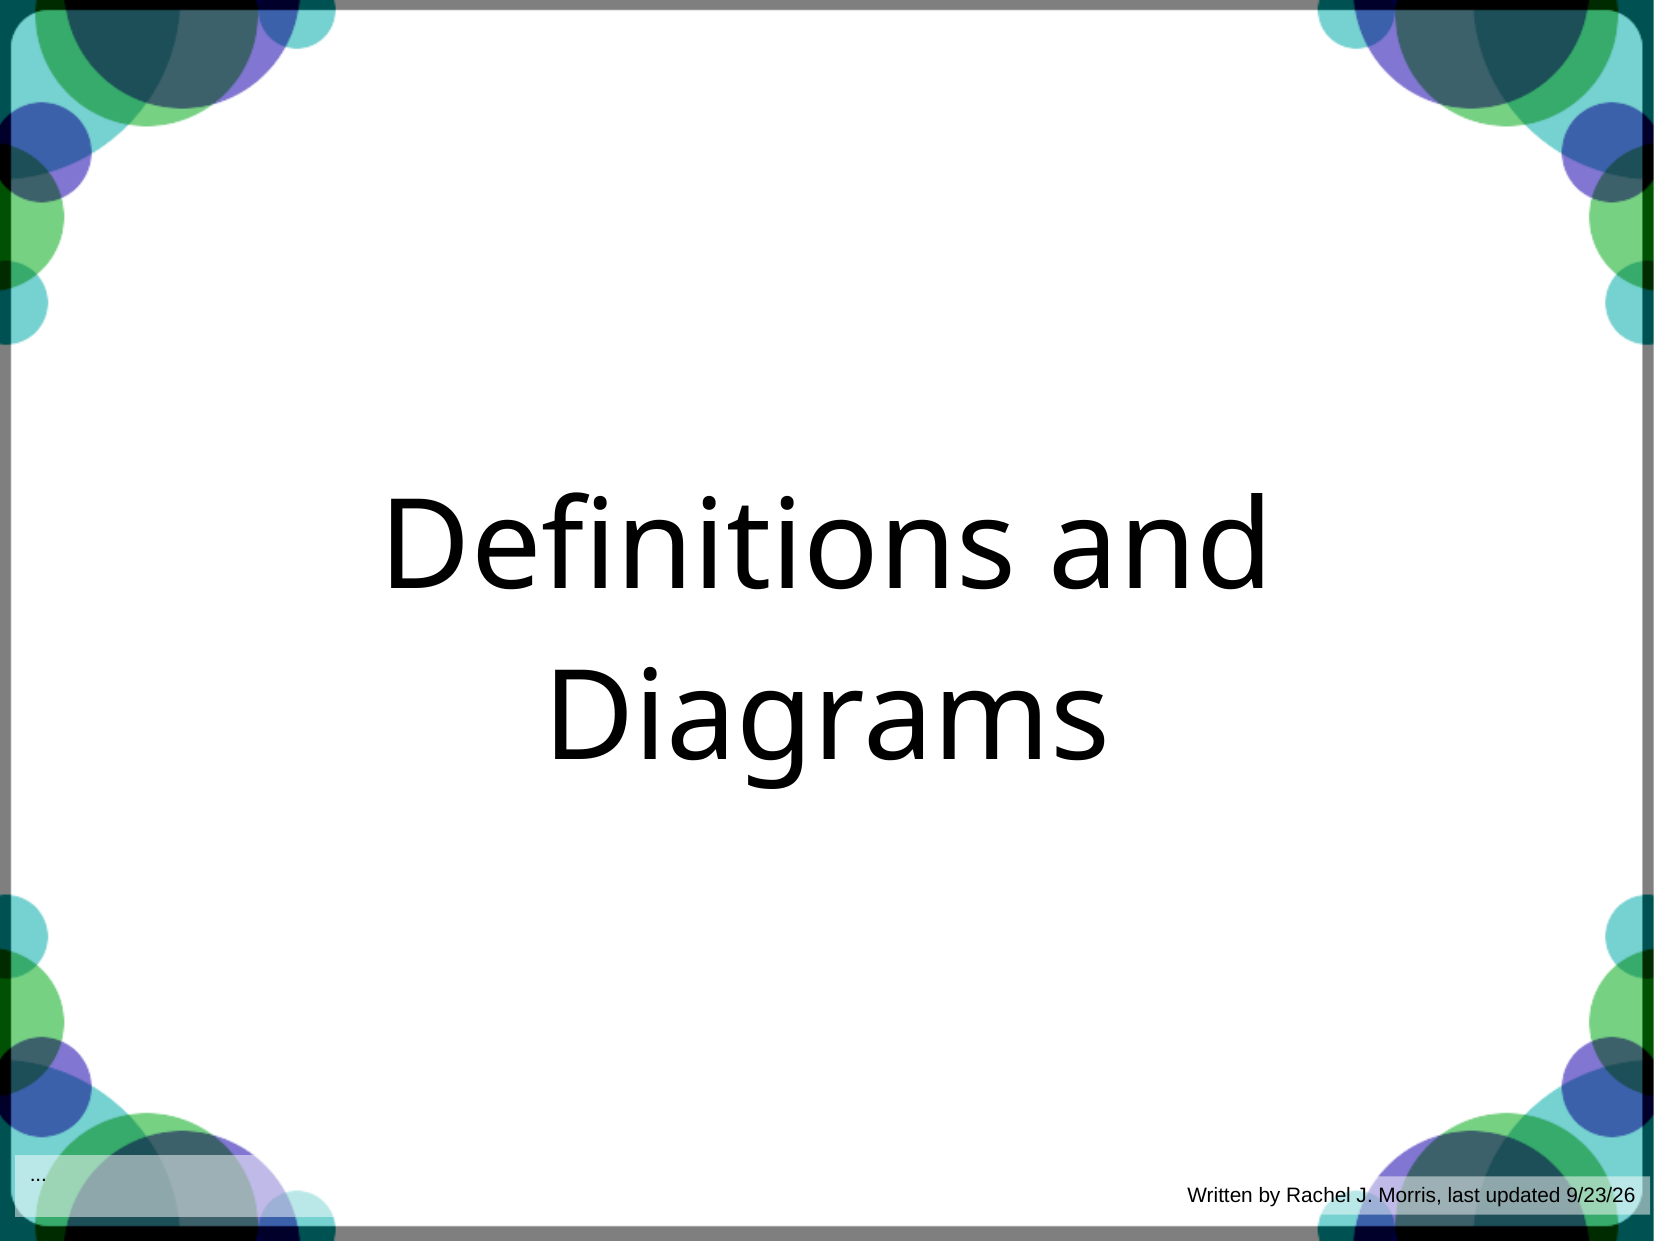

# Definitions and Diagrams
...
Written by Rachel J. Morris, last updated